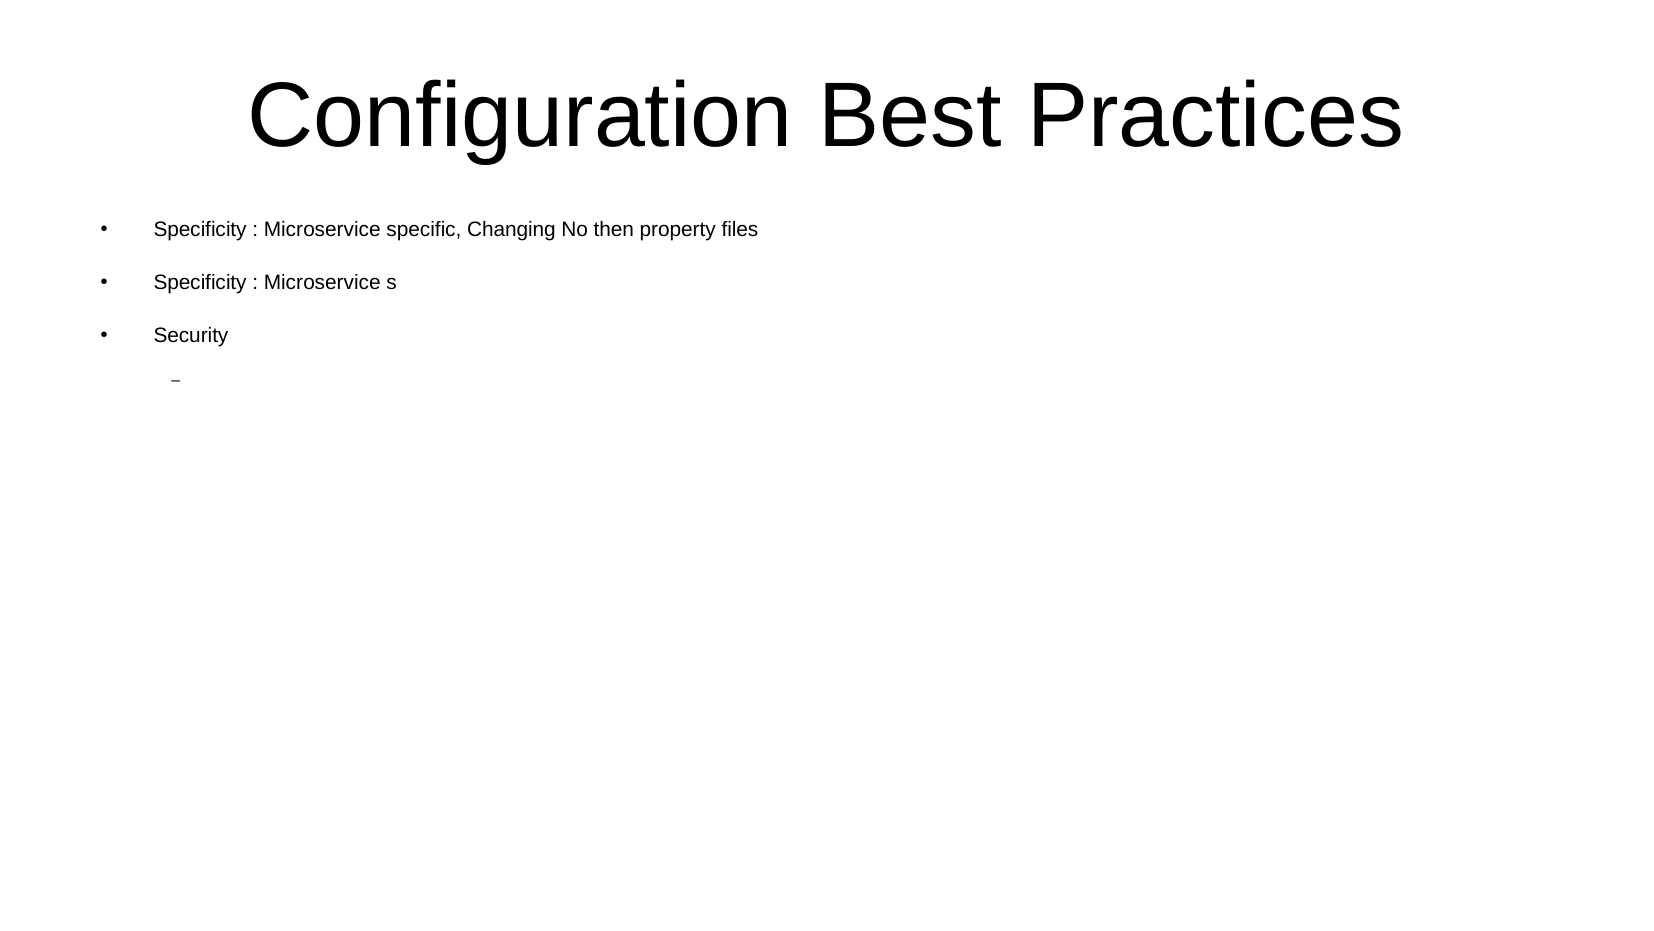

# Configuration Best Practices
Specificity : Microservice specific, Changing No then property files
Specificity : Microservice s
Security